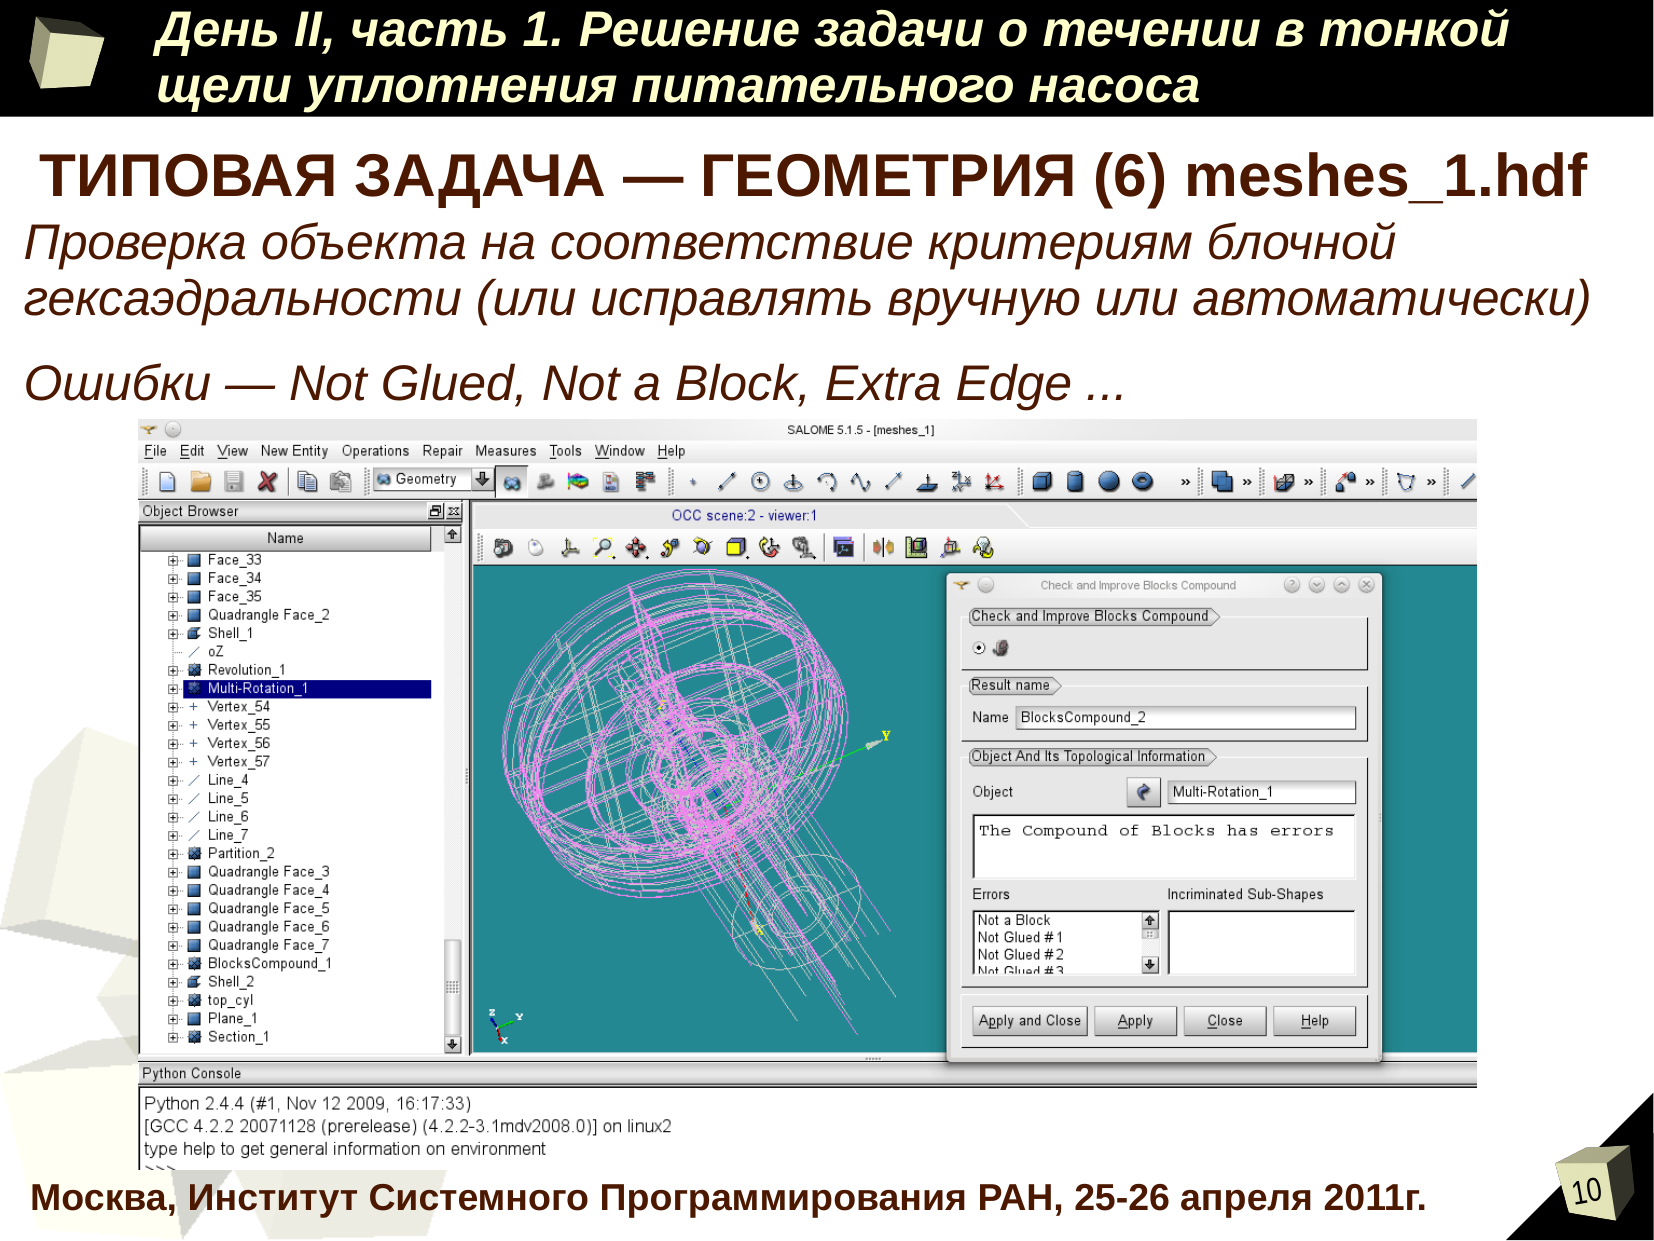

ТИПОВАЯ ЗАДАЧА — ГЕОМЕТРИЯ (6) meshes_1.hdf
Проверка объекта на соответствие критериям блочной гексаэдральности (или исправлять вручную или автоматически)
Ошибки — Not Glued, Not a Block, Extra Edge ...